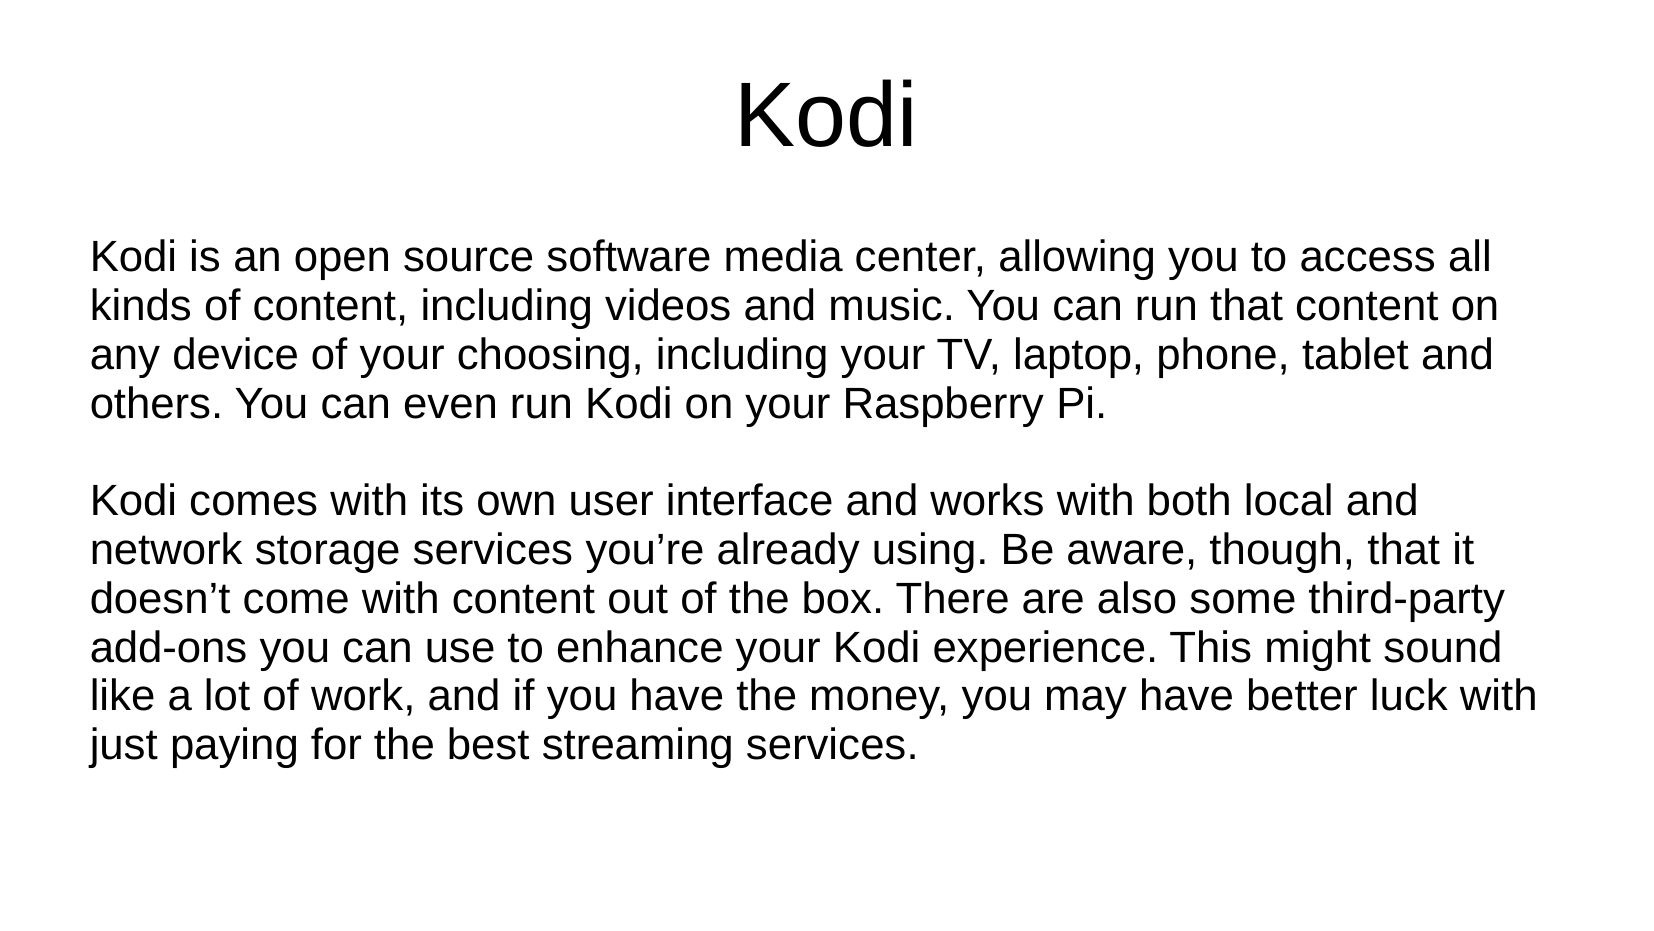

# Kodi
Kodi is an open source software media center, allowing you to access all kinds of content, including videos and music. You can run that content on any device of your choosing, including your TV, laptop, phone, tablet and others. You can even run Kodi on your Raspberry Pi.
Kodi comes with its own user interface and works with both local and network storage services you’re already using. Be aware, though, that it doesn’t come with content out of the box. There are also some third-party add-ons you can use to enhance your Kodi experience. This might sound like a lot of work, and if you have the money, you may have better luck with just paying for the best streaming services.